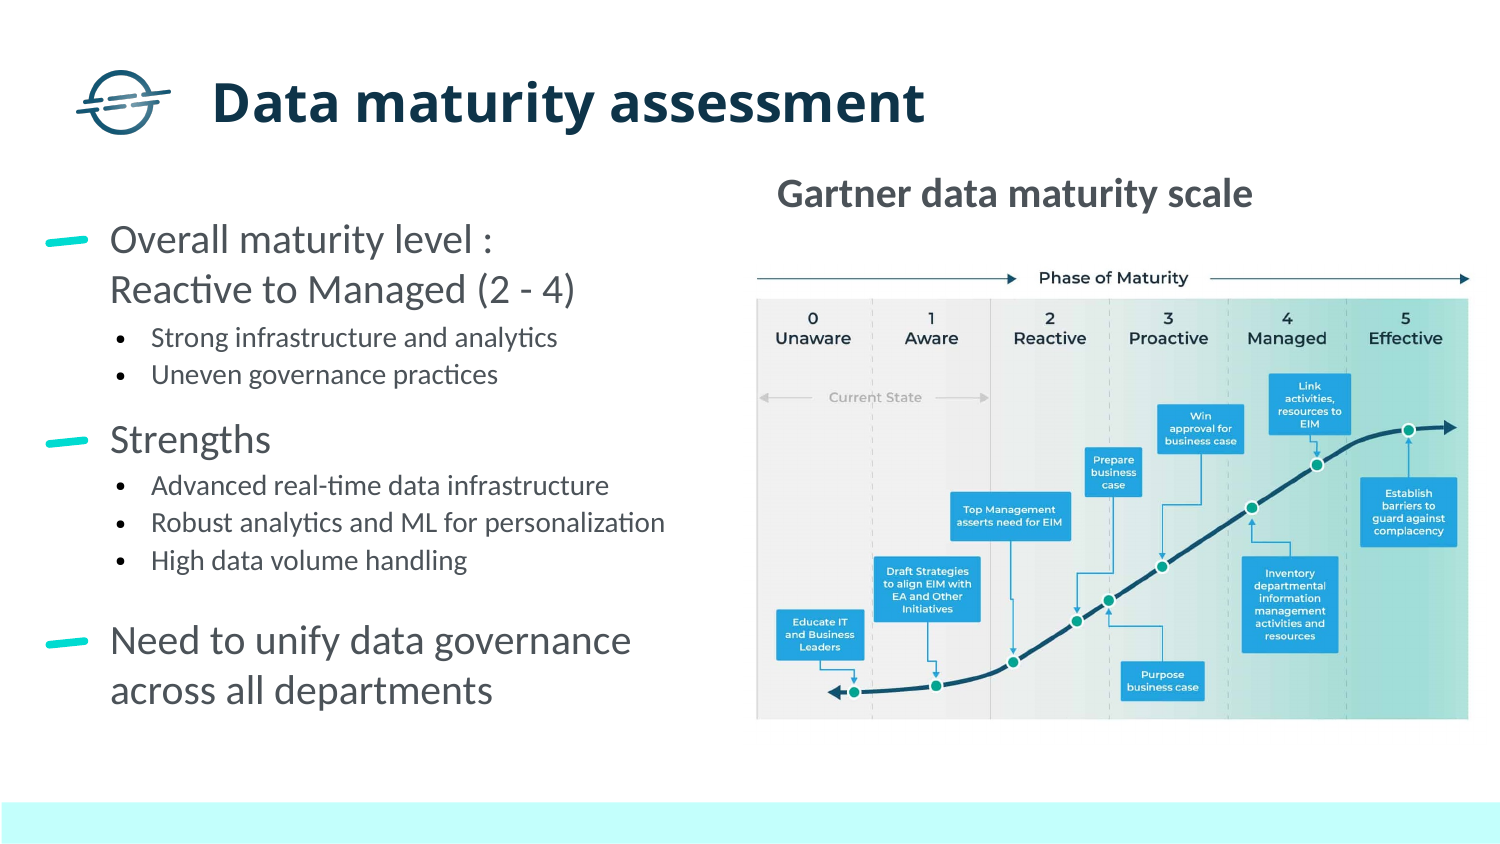

# Data maturity assessment
Gartner data maturity scale
Overall maturity level :
Reactive to Managed (2 - 4)
Strong infrastructure and analytics
Uneven governance practices
Strengths
Advanced real-time data infrastructure
Robust analytics and ML for personalization
High data volume handling
Need to unify data governance across all departments